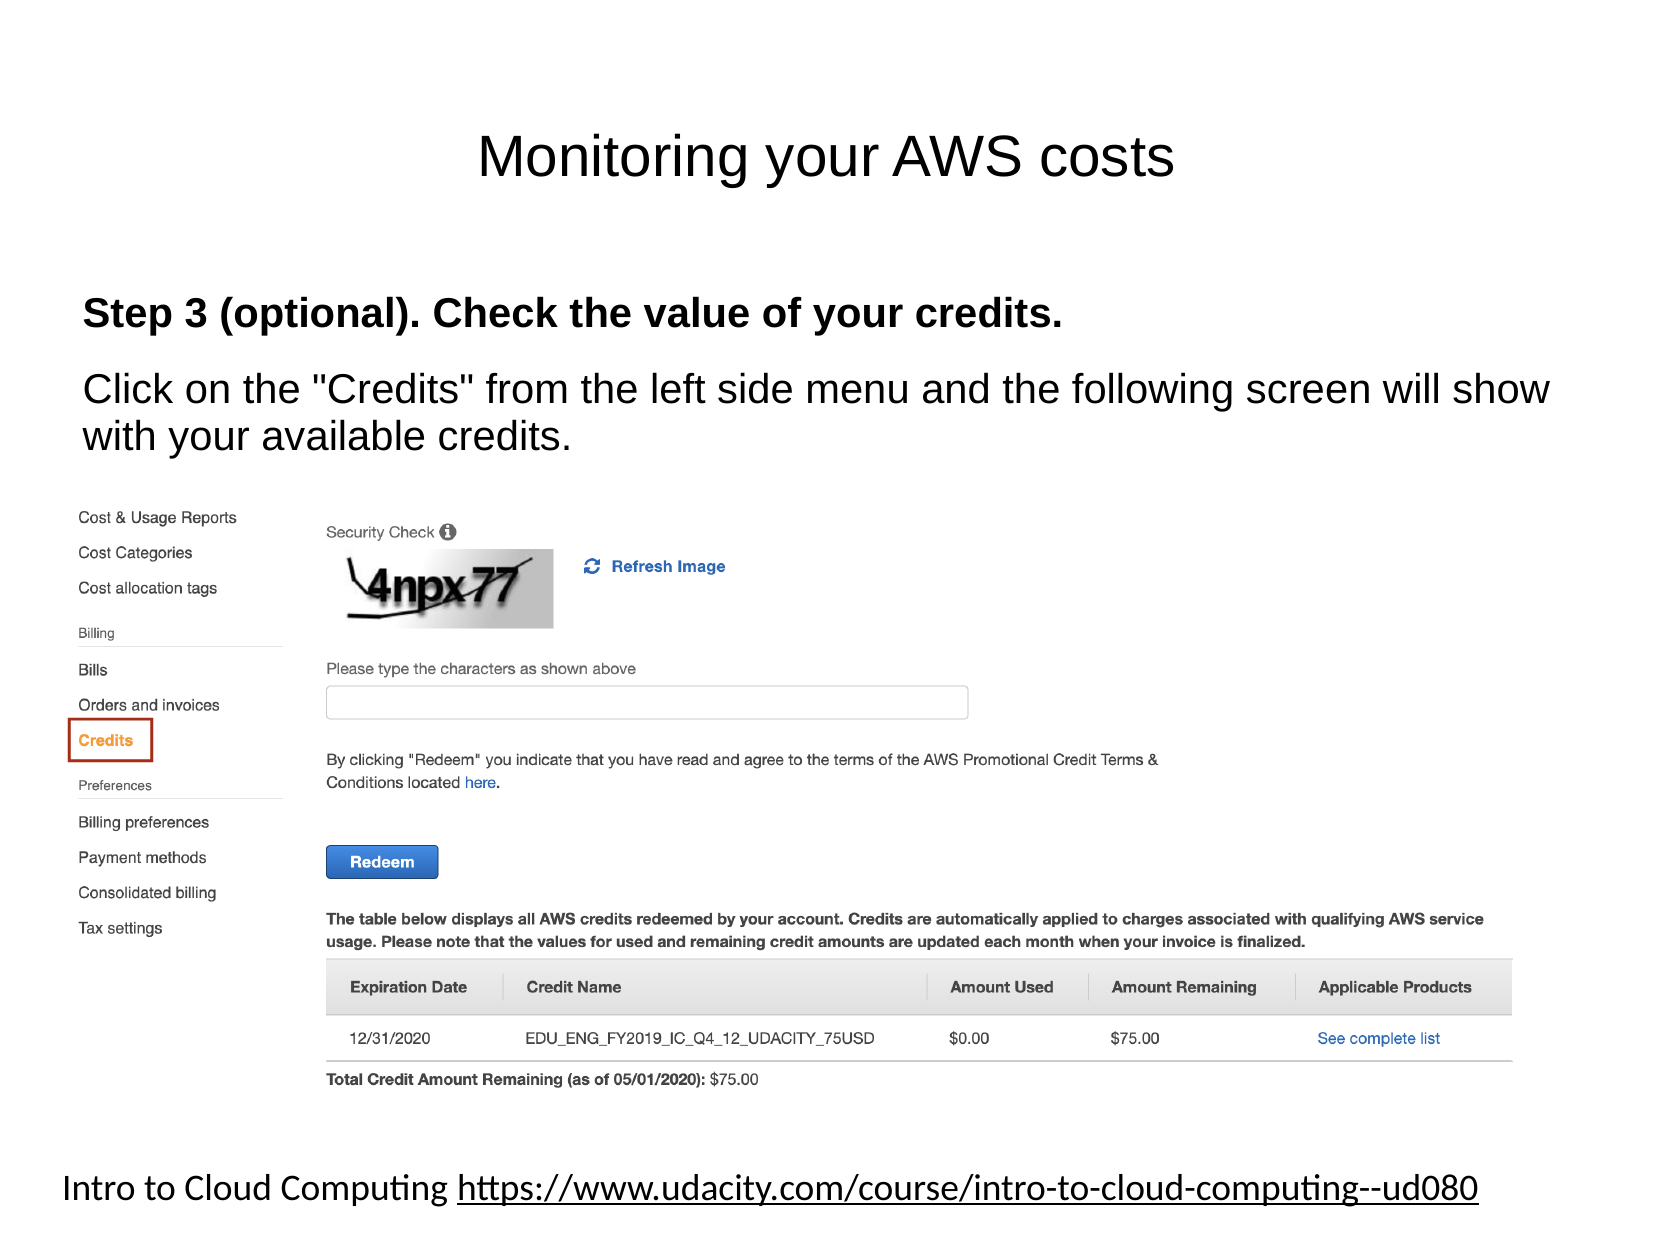

# Monitoring your AWS costs
Step 3 (optional). Check the value of your credits.
Click on the "Credits" from the left side menu and the following screen will show with your available credits.
Intro to Cloud Computing https://www.udacity.com/course/intro-to-cloud-computing--ud080